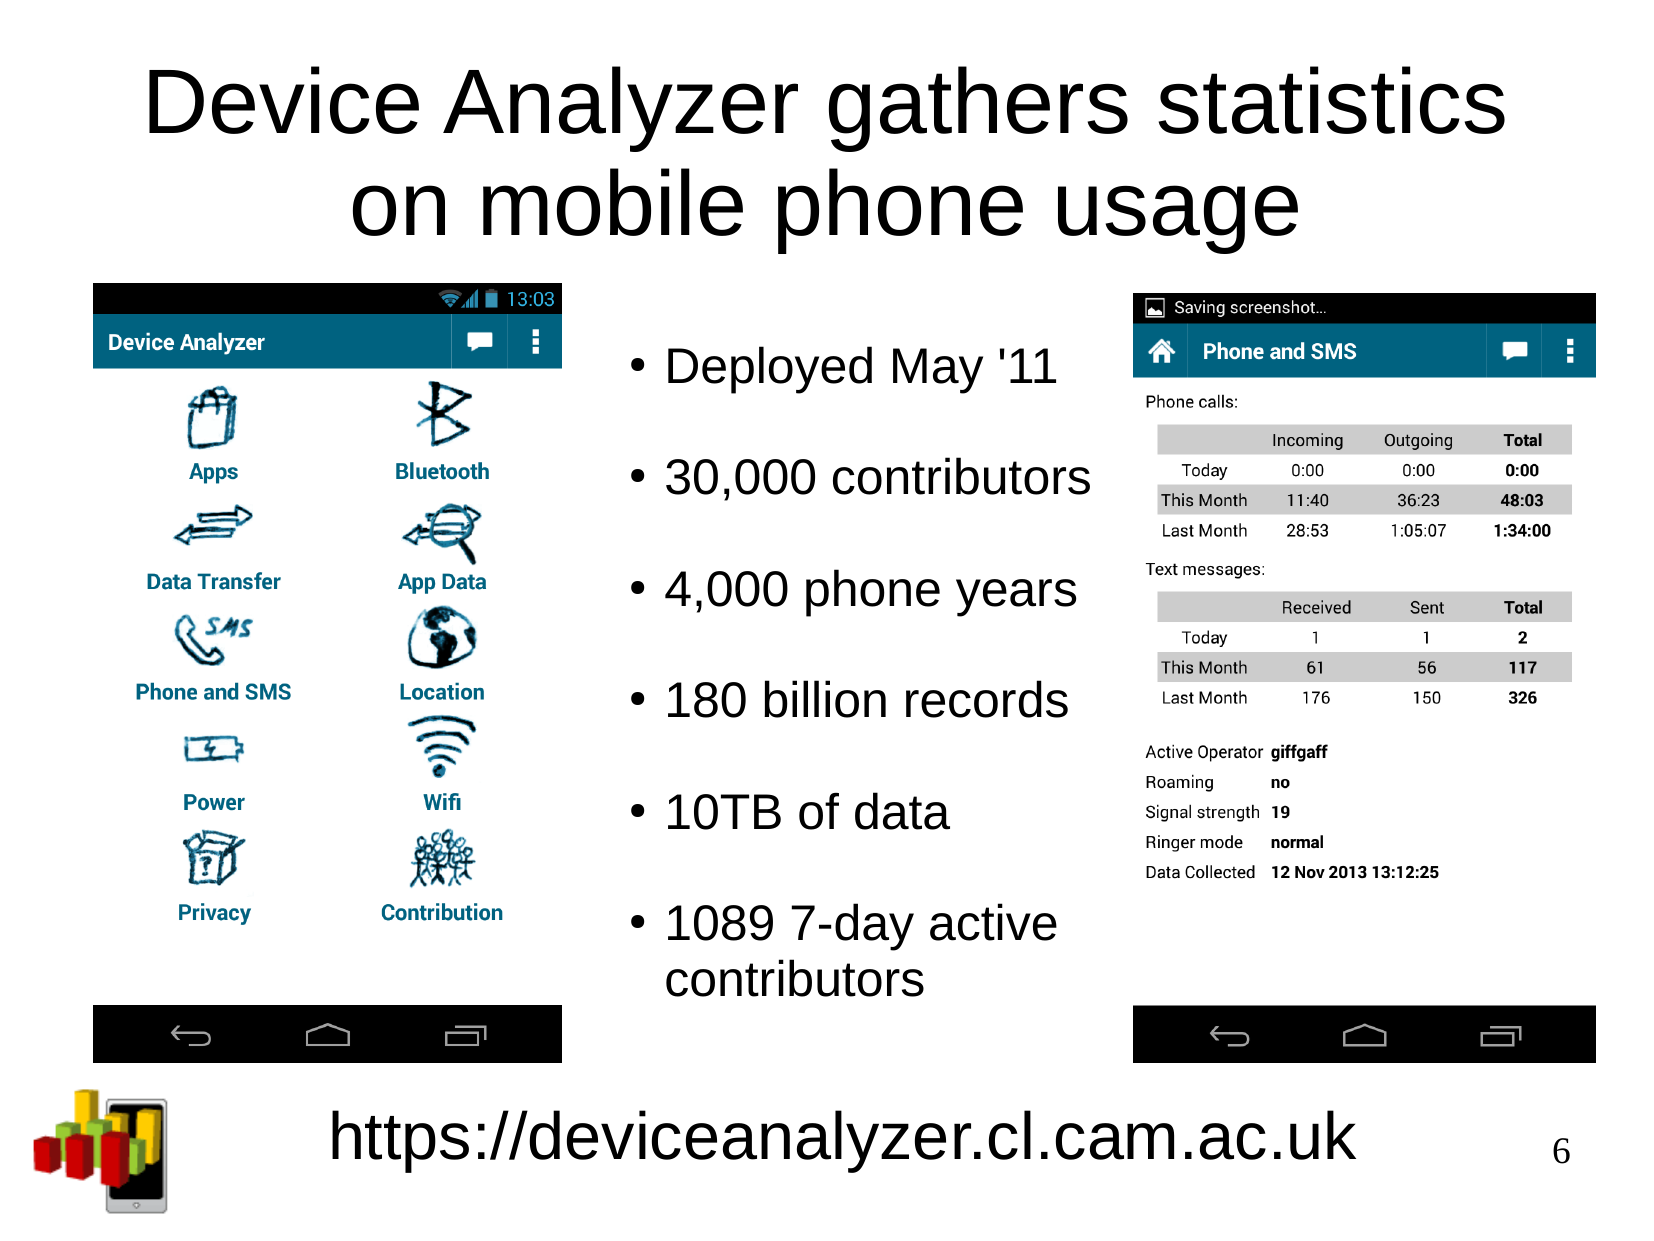

# Device Analyzer gathers statistics on mobile phone usage
Deployed May '11
30,000 contributors
4,000 phone years
180 billion records
10TB of data
1089 7-day active contributors
https://deviceanalyzer.cl.cam.ac.uk
6